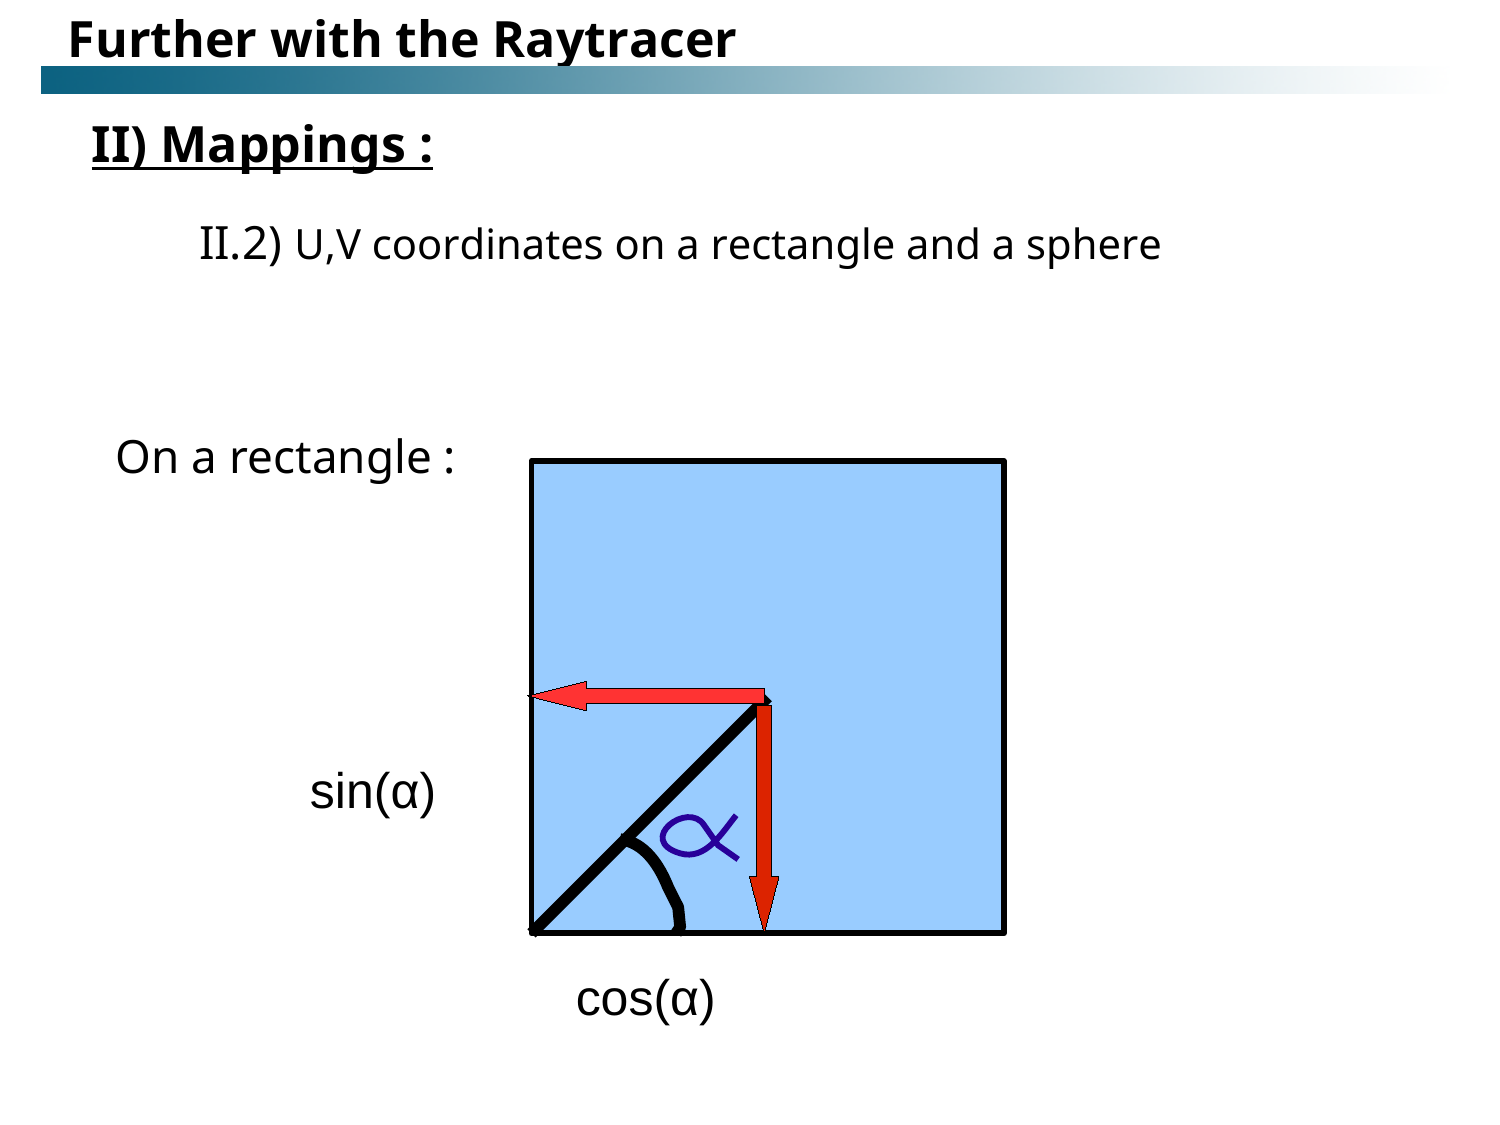

# Further with the Raytracer
II) Mappings :
II.2) U,V coordinates on a rectangle and a sphere
 On a rectangle :
sin(α)
cos(α)